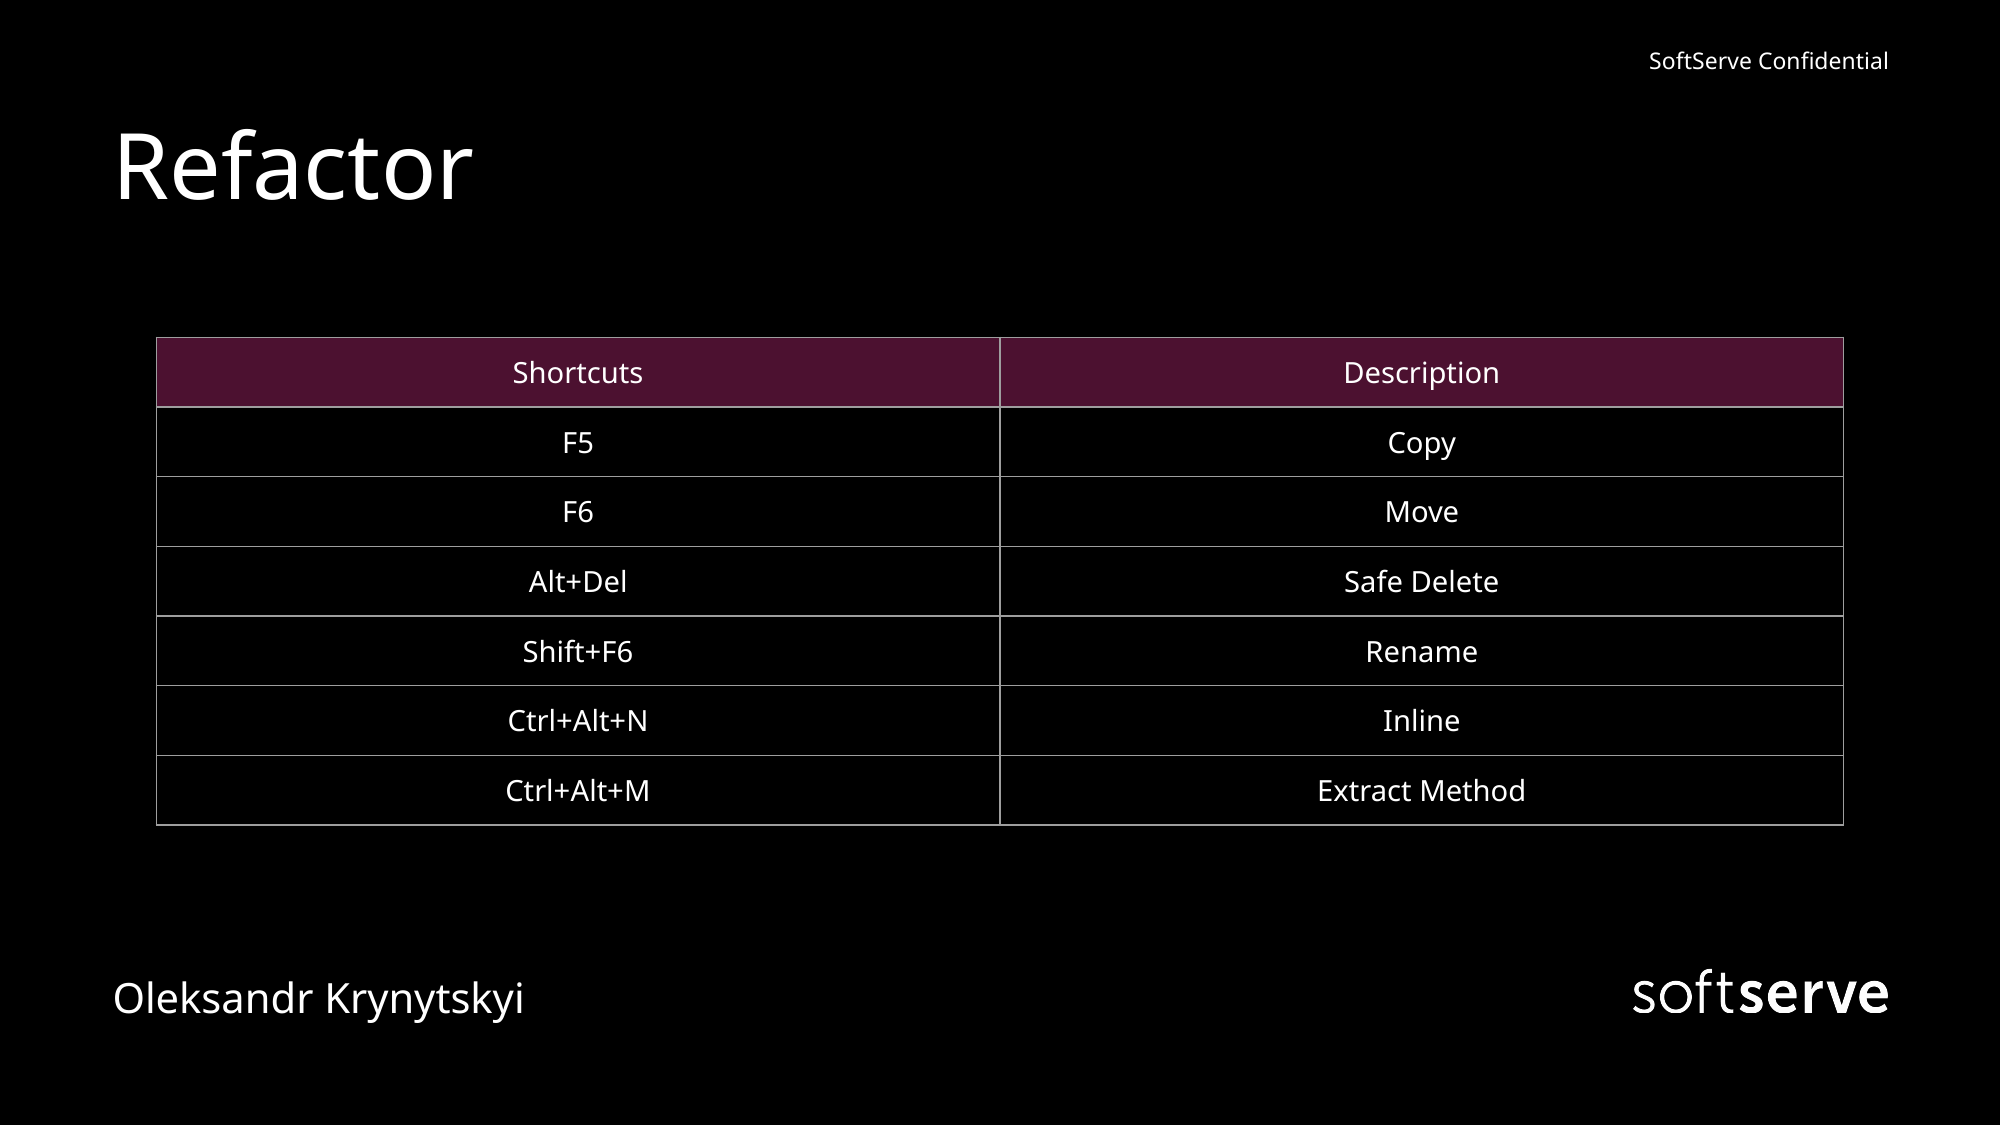

# Refactor
| Shortcuts | Description |
| --- | --- |
| F5 | Copy |
| F6 | Move |
| Alt+Del | Safe Delete |
| Shift+F6 | Rename |
| Ctrl+Alt+N | Inline |
| Ctrl+Alt+M | Extract Method |
Oleksandr Krynytskyi